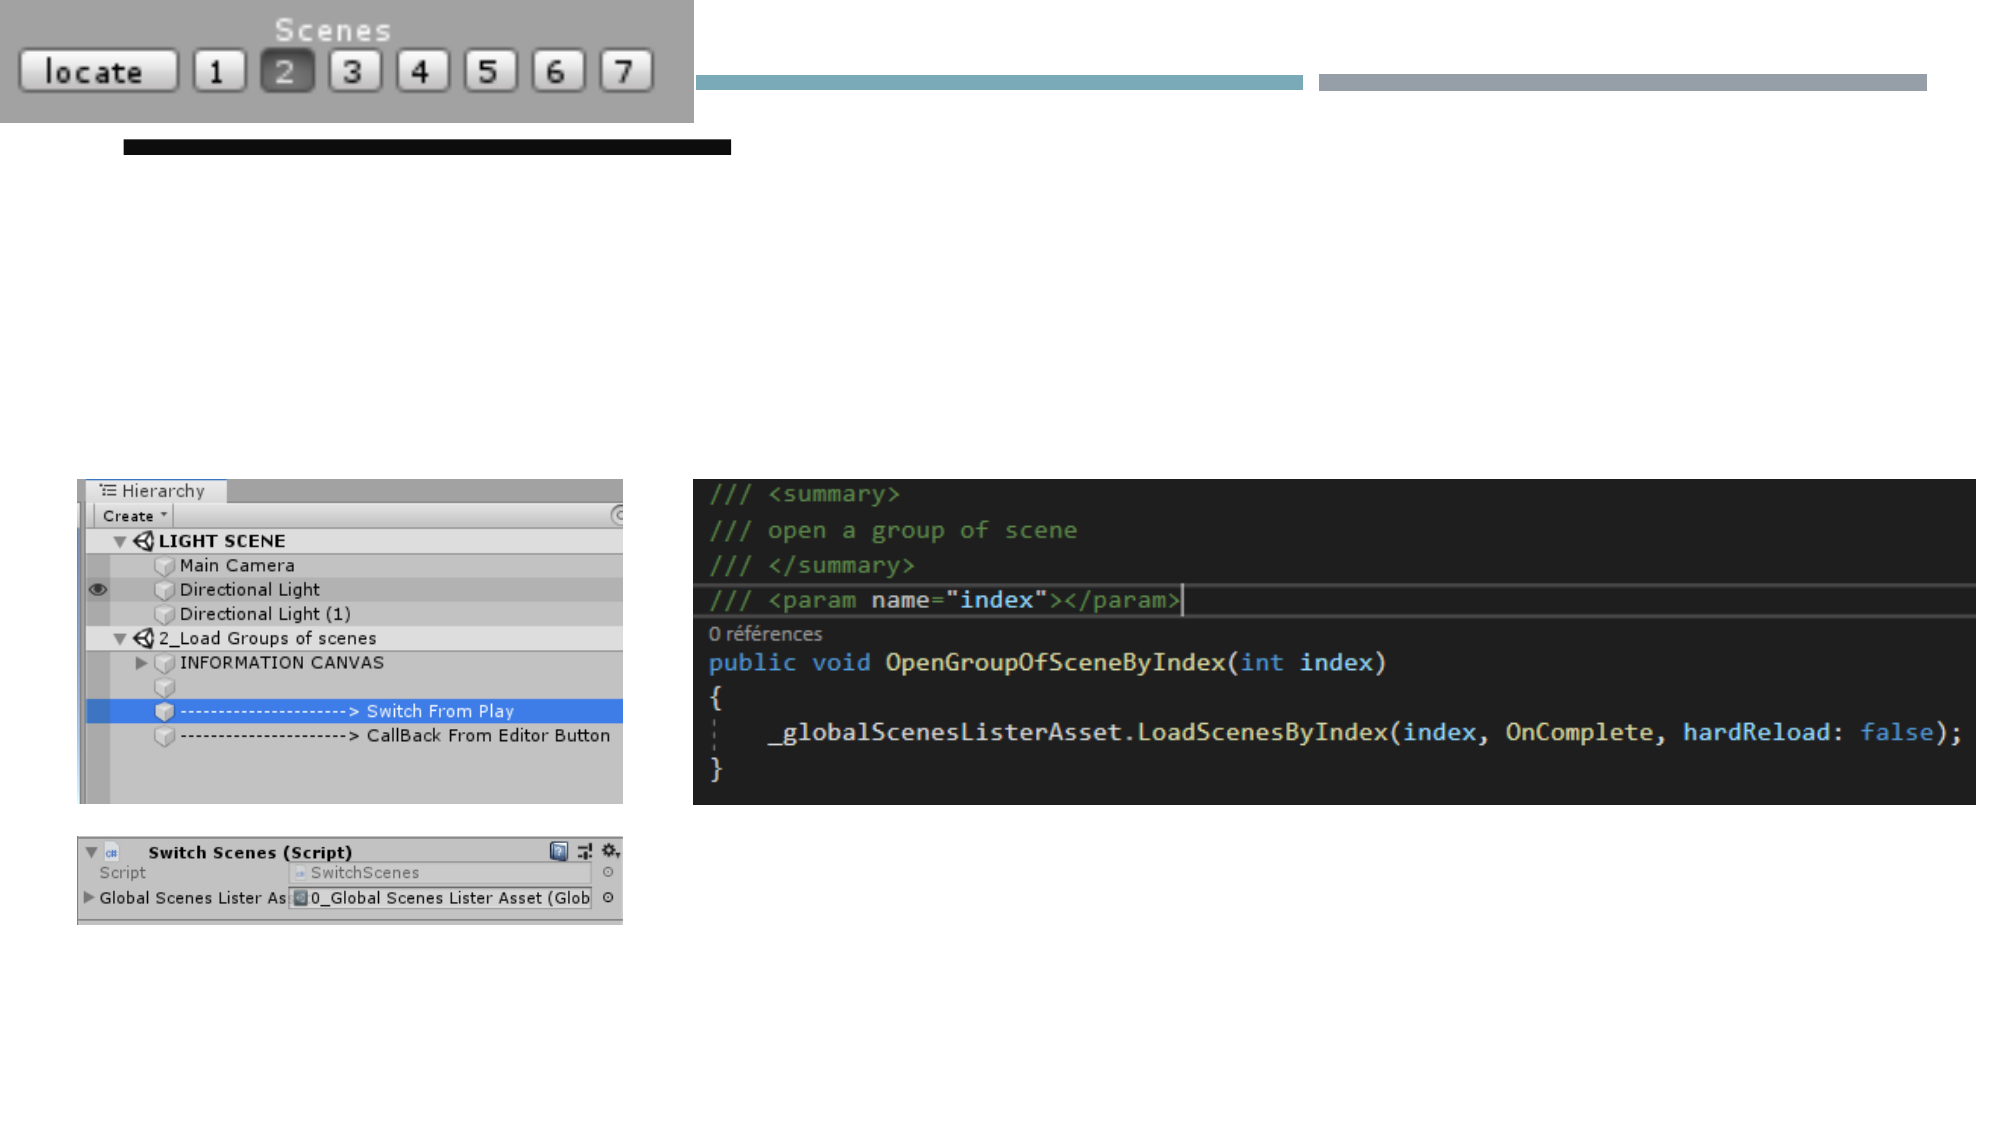

# 2.2) Load group of scene from code
You have an exemple in the Group 2: from any script containing a reference of the Global Scene Asset Lister, simply call LoadScenesByIndex()